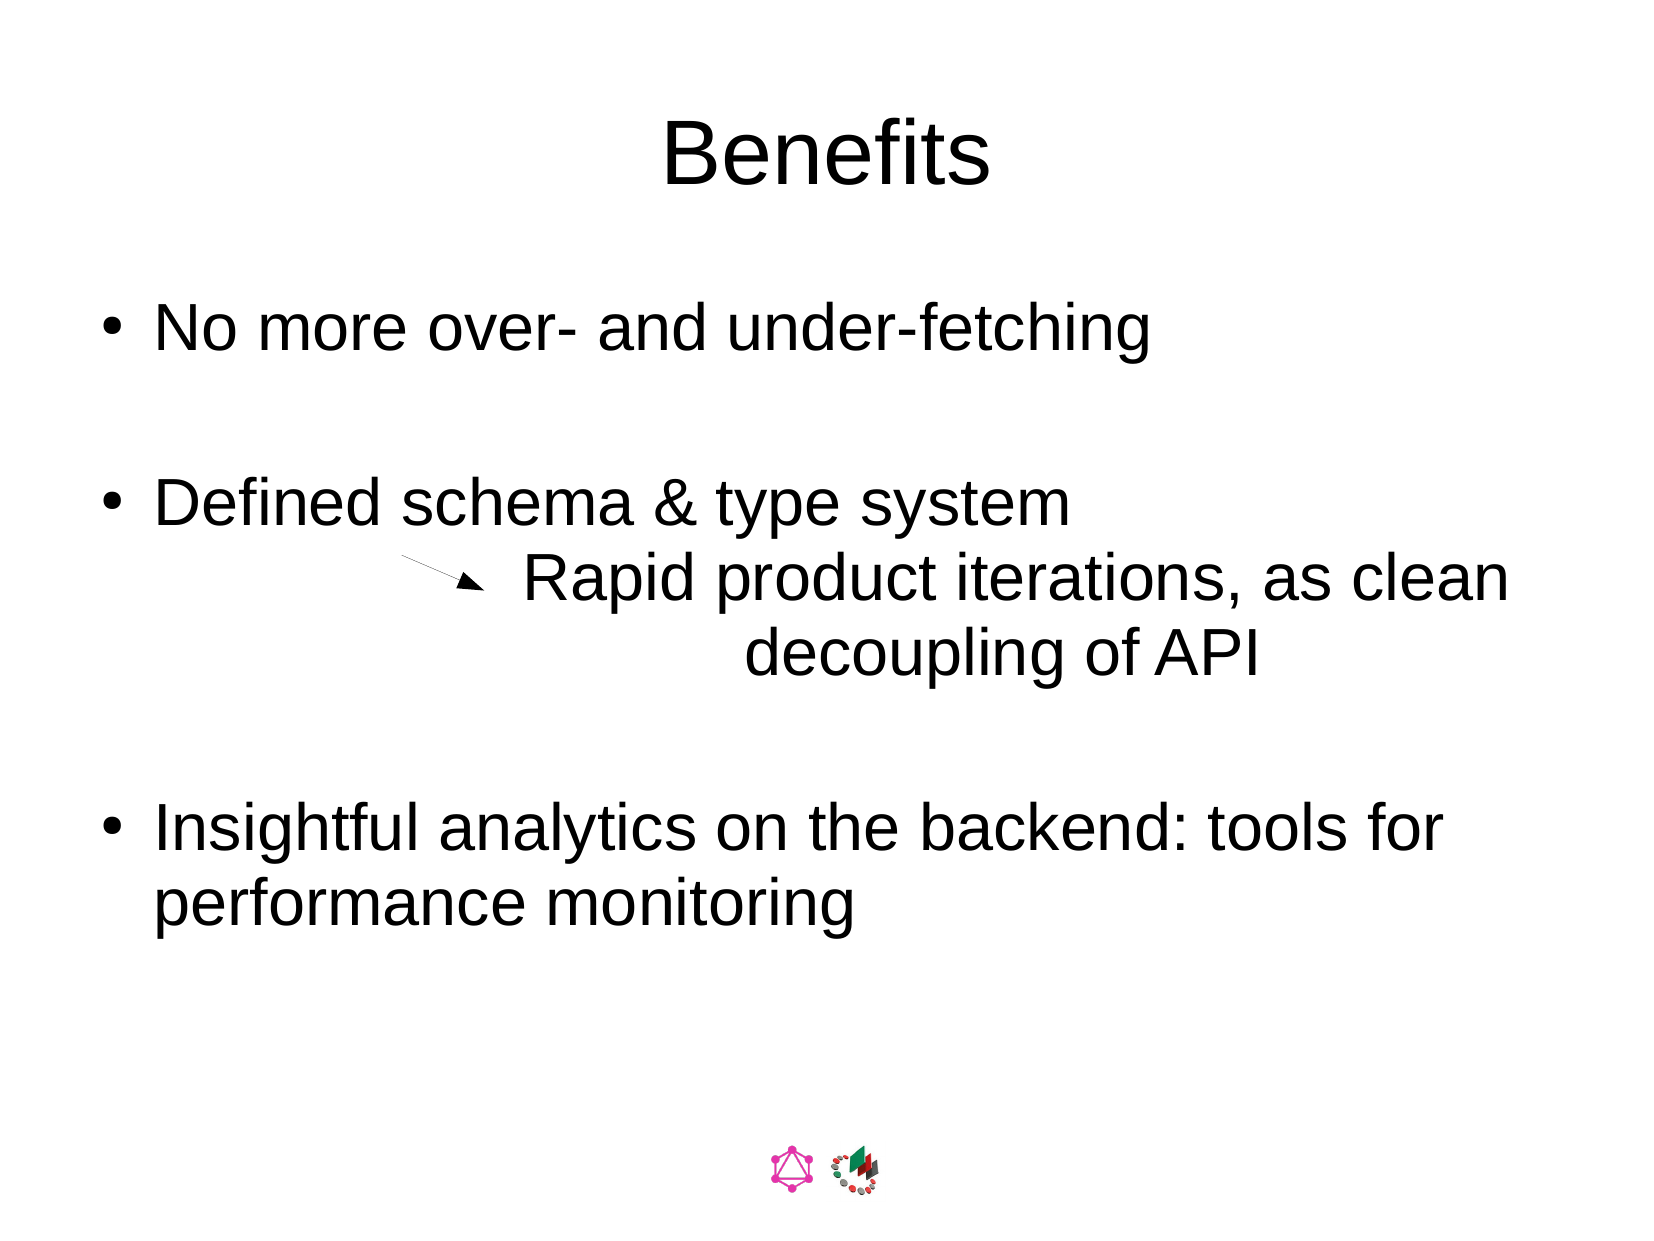

# Benefits
No more over- and under-fetching
Defined schema & type system 	 					Rapid product iterations, as clean 									decoupling of API
Insightful analytics on the backend: tools for performance monitoring